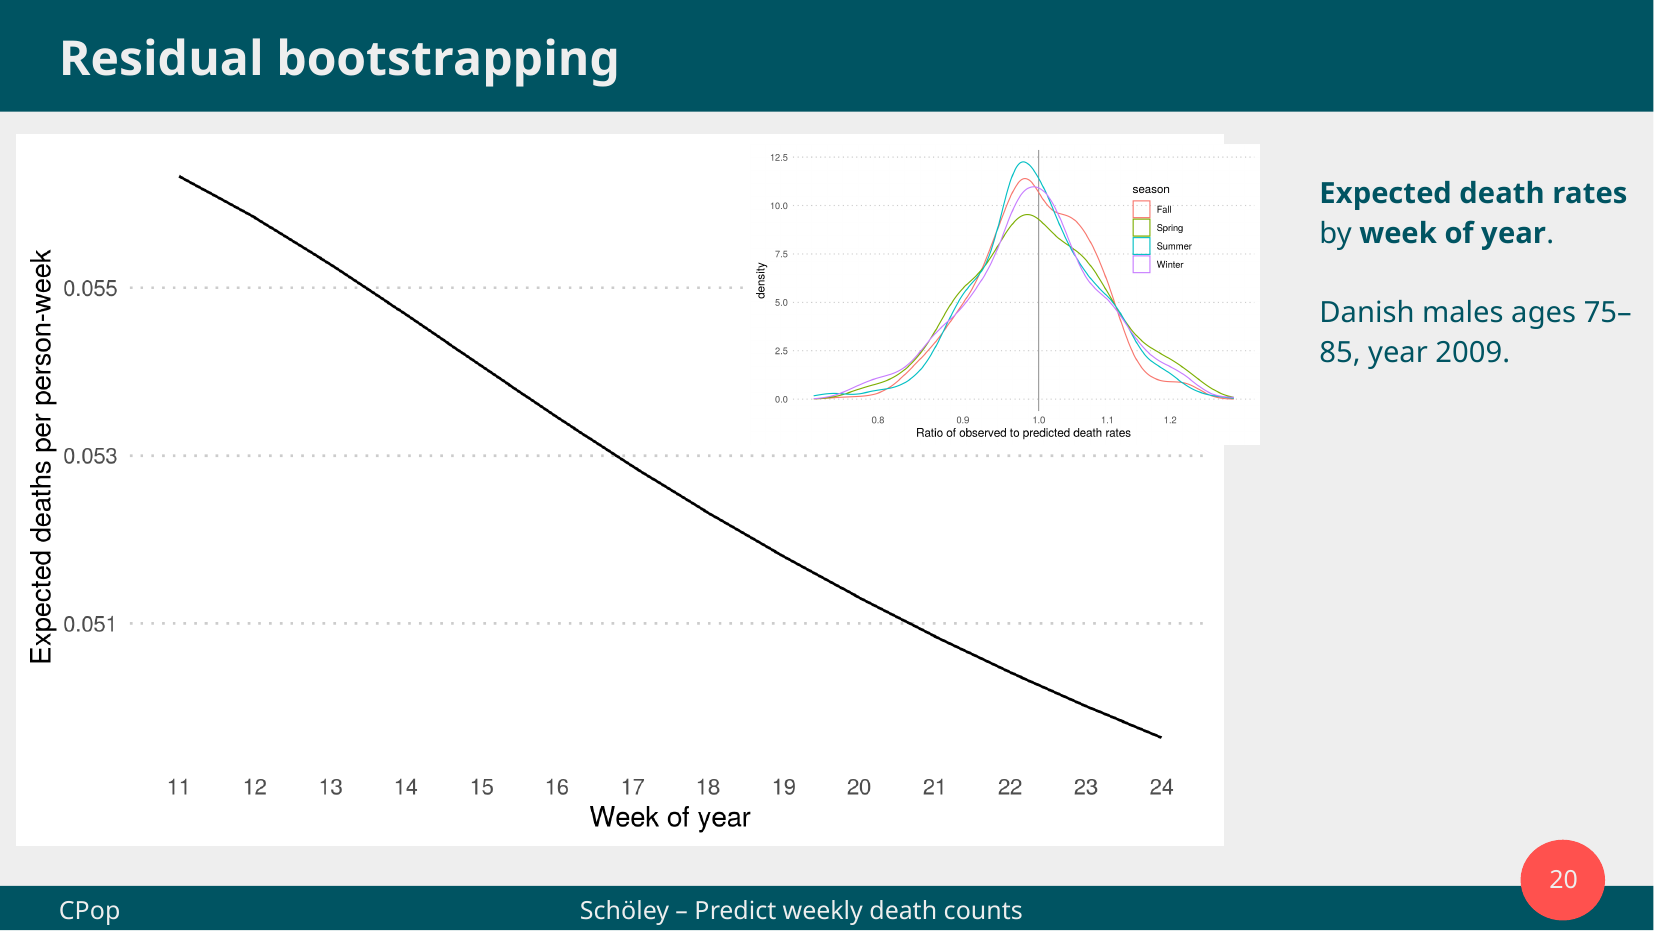

# Residual bootstrapping
Expected death rates by week of year.
Danish males ages 75–85, year 2009.
20
CPop
Schöley – Predict weekly death counts